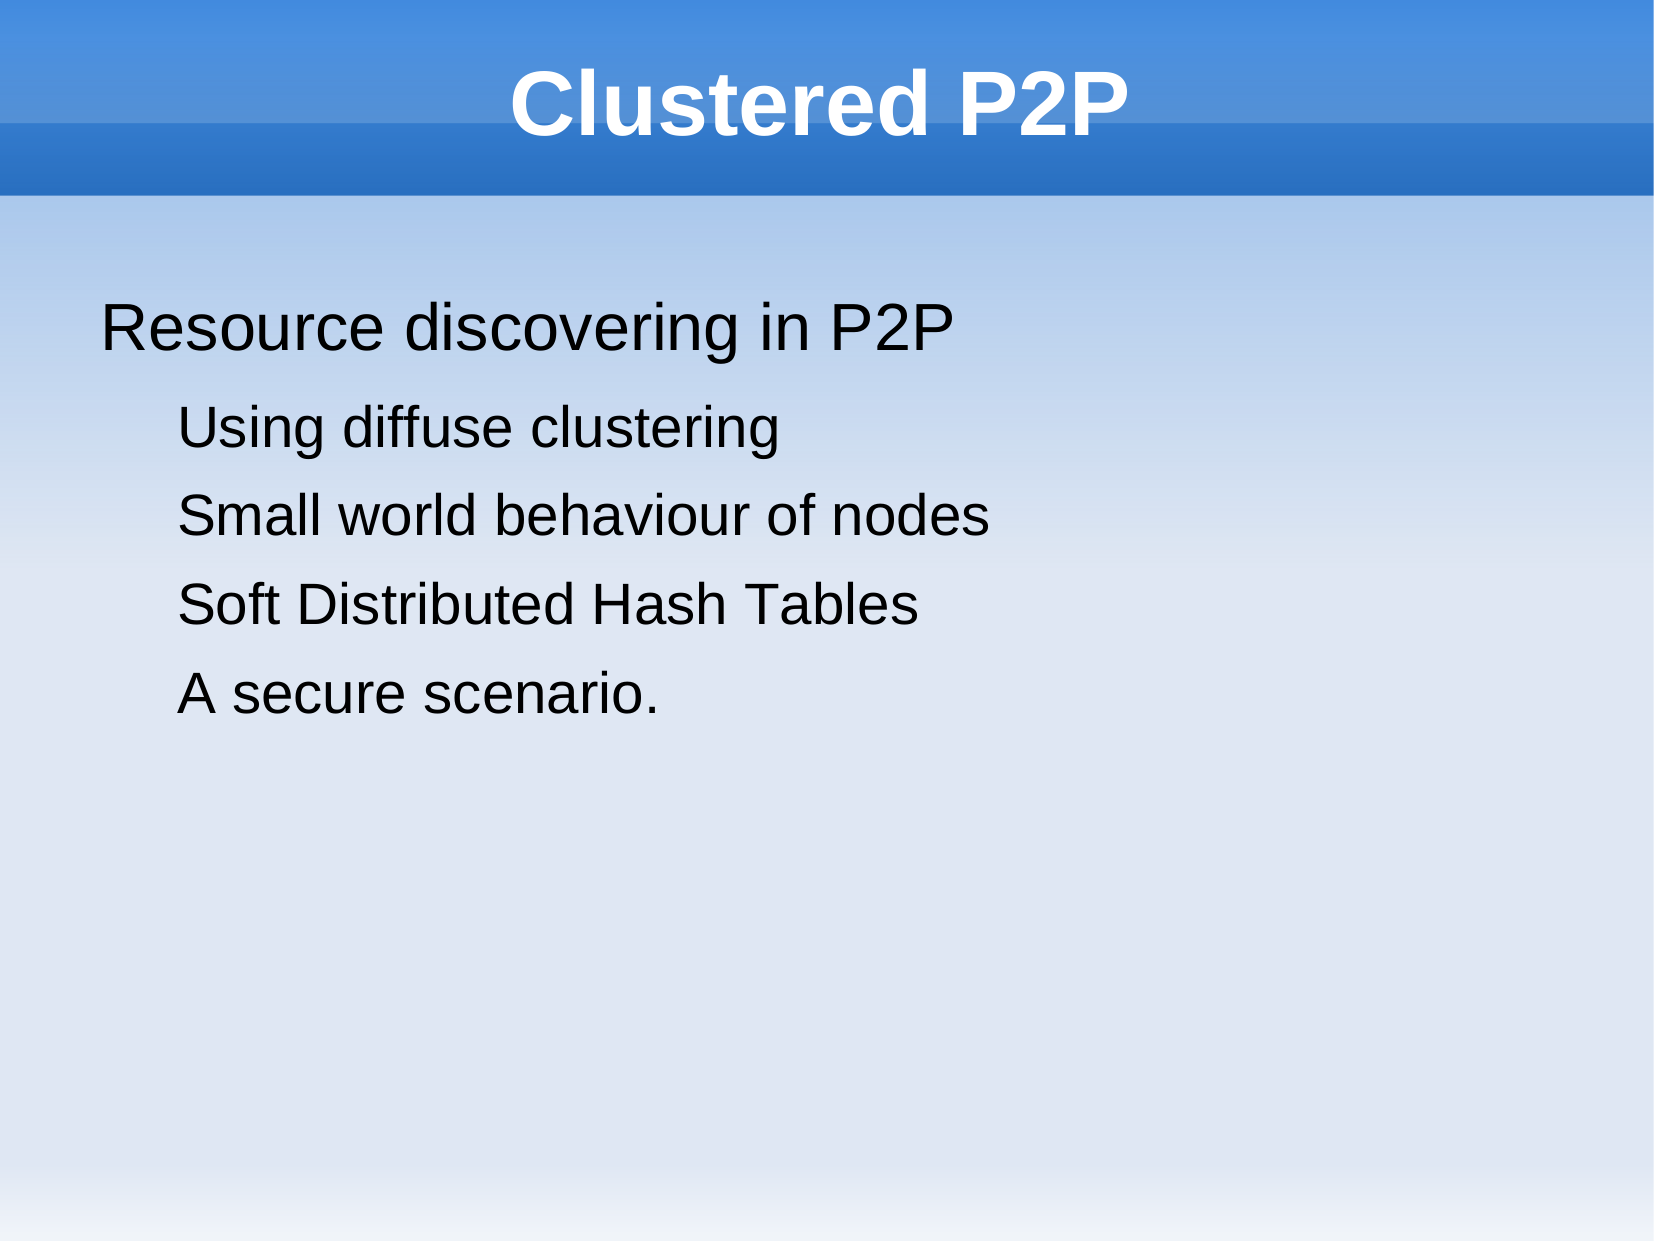

# Clustered P2P
Resource discovering in P2P
Using diffuse clustering
Small world behaviour of nodes
Soft Distributed Hash Tables
A secure scenario.